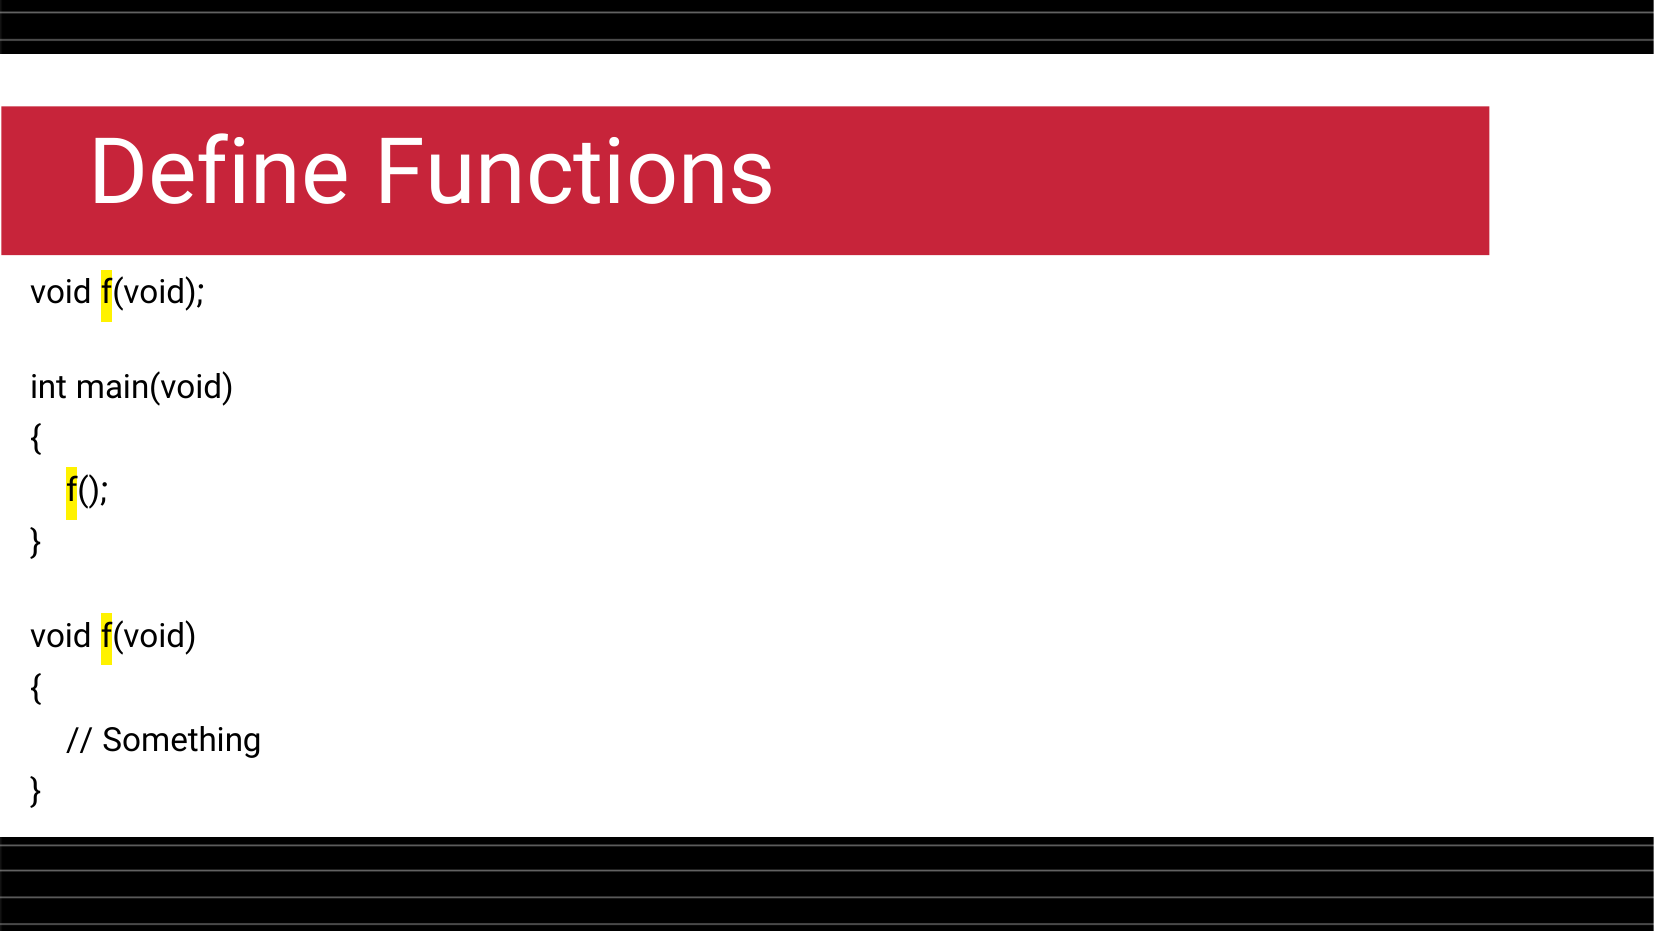

Define Functions
# void f(void);
int main(void)
{
 f();
}
void f(void)
{
 // Something
}